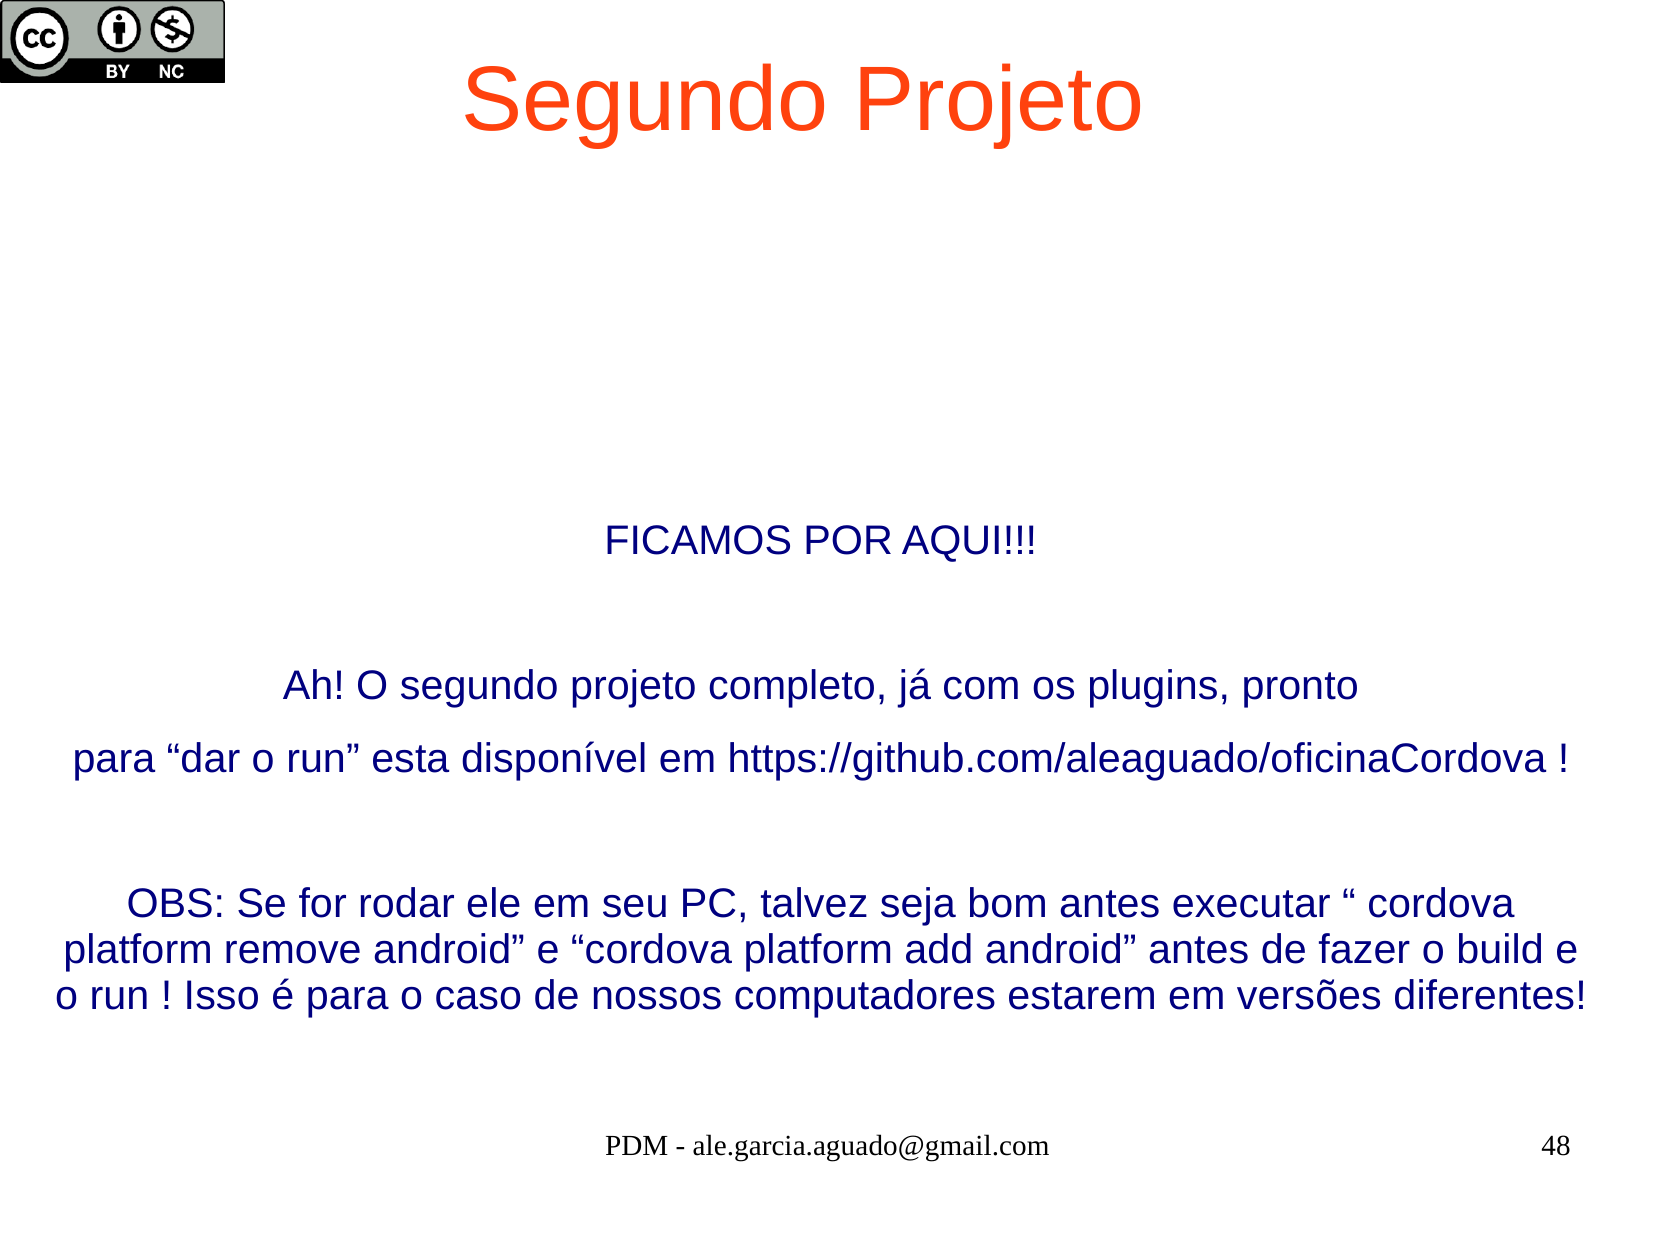

# Segundo Projeto
FICAMOS POR AQUI!!!
Ah! O segundo projeto completo, já com os plugins, pronto
para “dar o run” esta disponível em https://github.com/aleaguado/oficinaCordova !
OBS: Se for rodar ele em seu PC, talvez seja bom antes executar “ cordova platform remove android” e “cordova platform add android” antes de fazer o build e o run ! Isso é para o caso de nossos computadores estarem em versões diferentes!
PDM - ale.garcia.aguado@gmail.com
48